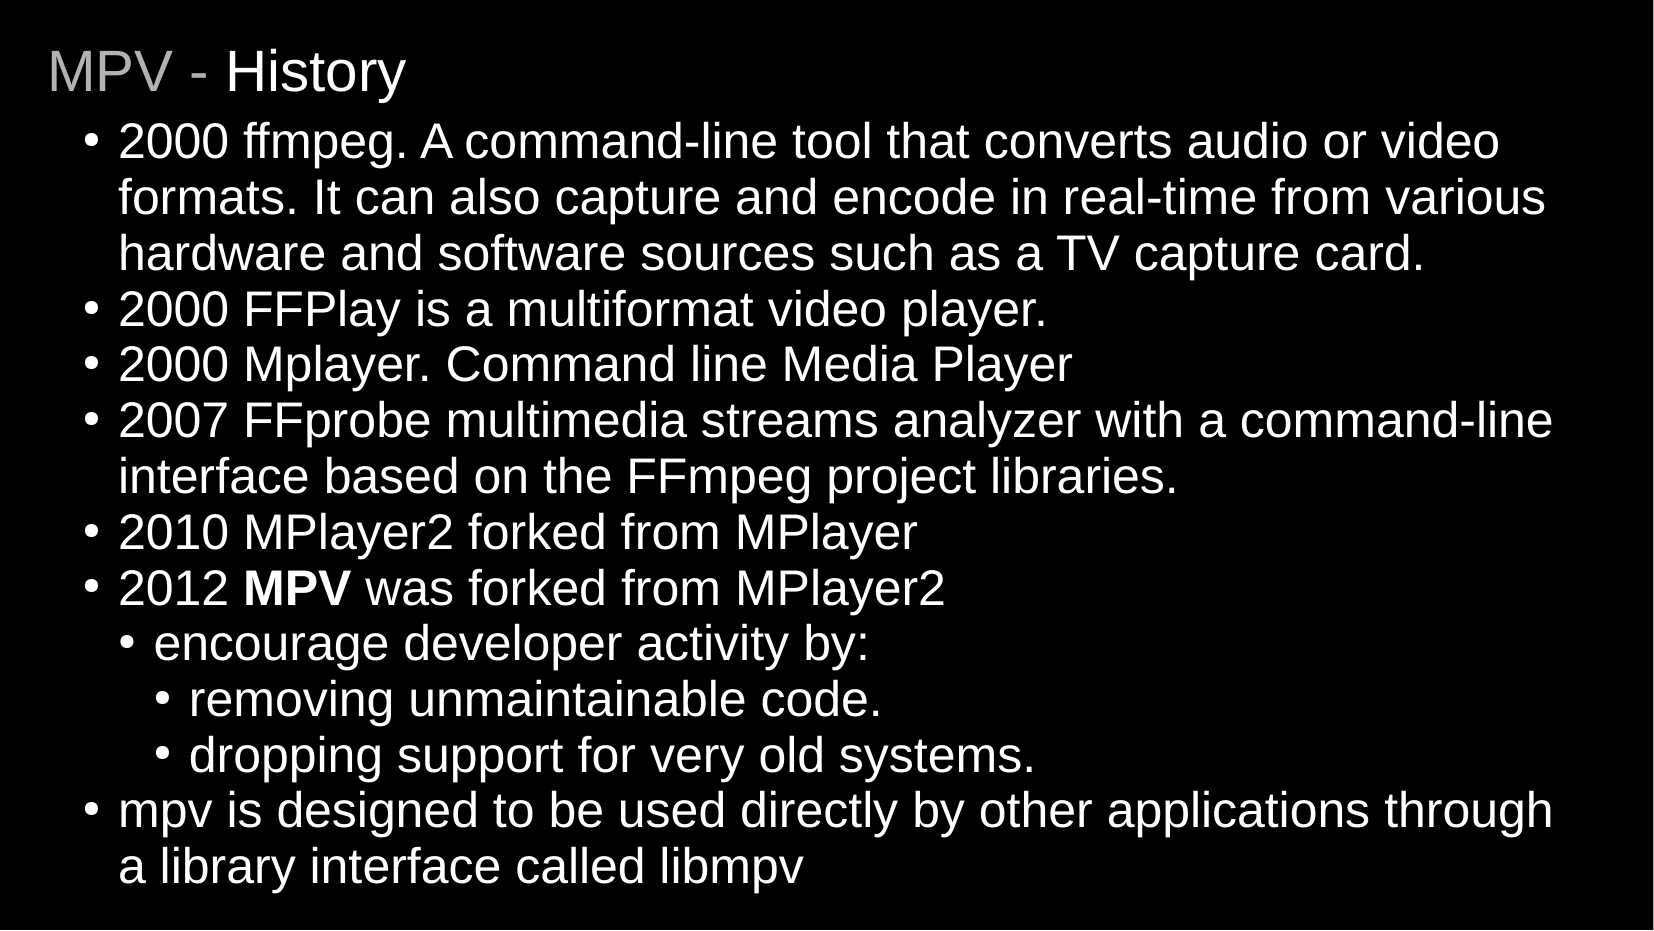

# MPV - History
2000 ffmpeg. A command-line tool that converts audio or video formats. It can also capture and encode in real-time from various hardware and software sources such as a TV capture card.
2000 FFPlay is a multiformat video player.
2000 Mplayer. Command line Media Player
2007 FFprobe multimedia streams analyzer with a command-line interface based on the FFmpeg project libraries.
2010 MPlayer2 forked from MPlayer
2012 MPV was forked from MPlayer2
encourage developer activity by:
removing unmaintainable code.
dropping support for very old systems.
mpv is designed to be used directly by other applications through a library interface called libmpv